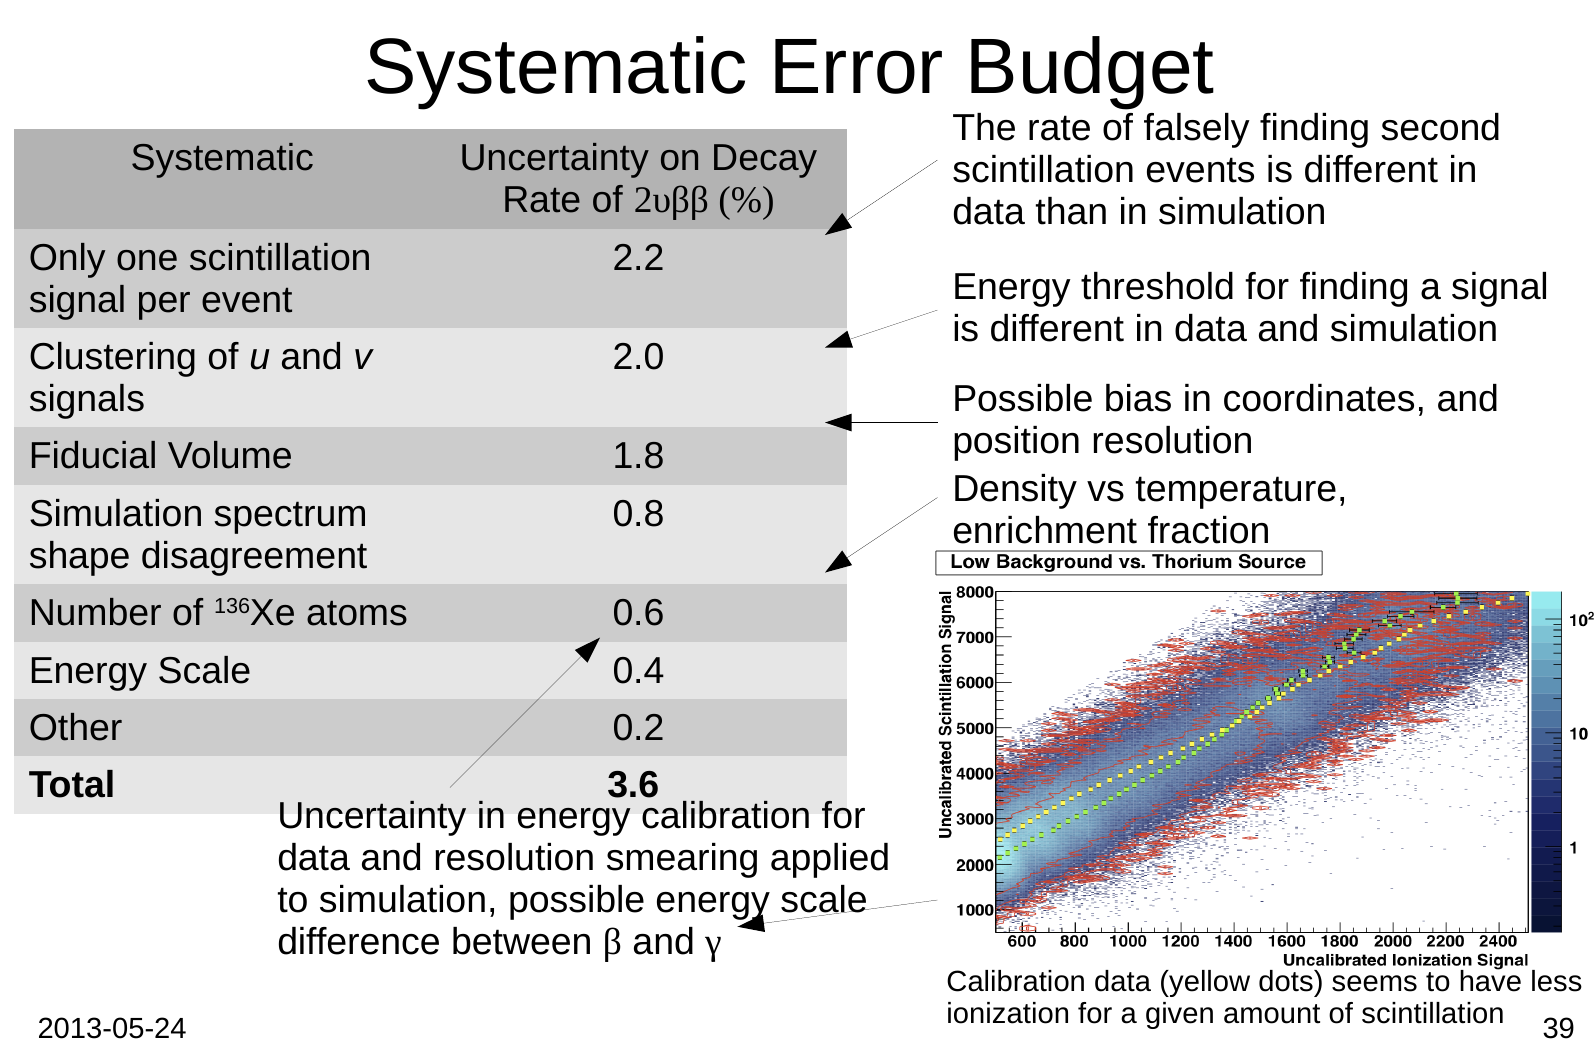

# Systematic Error Budget
The rate of falsely finding second scintillation events is different in data than in simulation
| Systematic | Uncertainty on Decay Rate of 2υββ (%) |
| --- | --- |
| Only one scintillation signal per event | 2.2 |
| Clustering of u and v signals | 2.0 |
| Fiducial Volume | 1.8 |
| Simulation spectrum shape disagreement | 0.8 |
| Number of 136Xe atoms | 0.6 |
| Energy Scale | 0.4 |
| Other | 0.2 |
| Total | 3.6 |
Energy threshold for finding a signal is different in data and simulation
Possible bias in coordinates, and position resolution
Density vs temperature, enrichment fraction
Uncertainty in energy calibration for data and resolution smearing applied to simulation, possible energy scale difference between β and γ
Calibration data (yellow dots) seems to have less ionization for a given amount of scintillation
2013-05-24
39